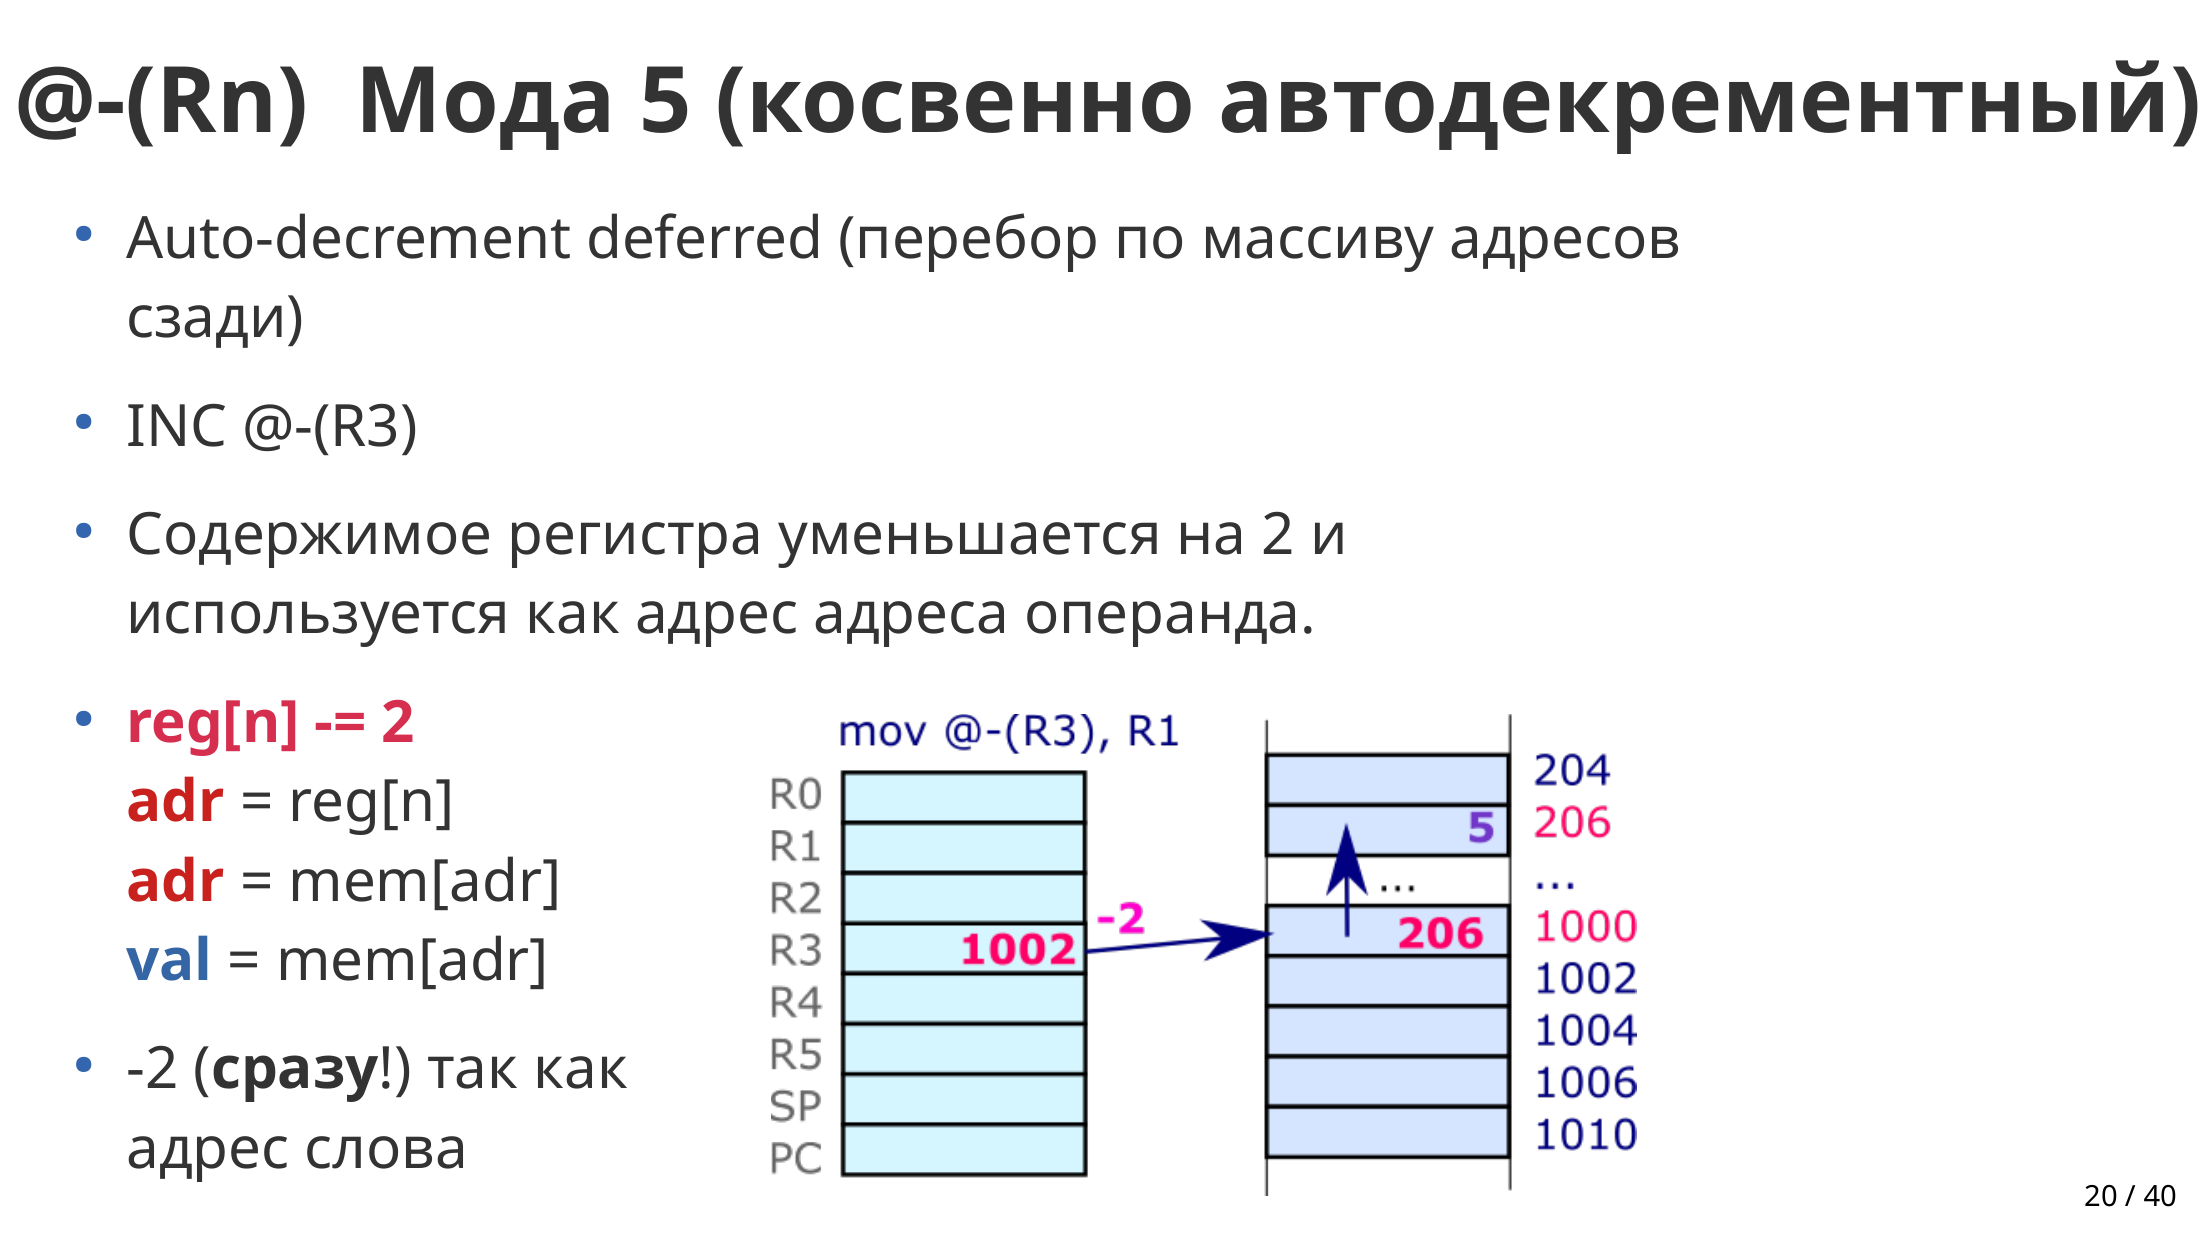

# @-(Rn) Мода 5 (косвенно автодекрементный)
Auto-decrement deferred (перебор по массиву адресов сзади)
INC @-(R3)
Содержимое регистра уменьшается на 2 и используется как адрес адреса операнда.
reg[n] -= 2
adr = reg[n]
adr = mem[adr]
val = mem[adr]
-2 (сразу!) так как
адрес слова
20